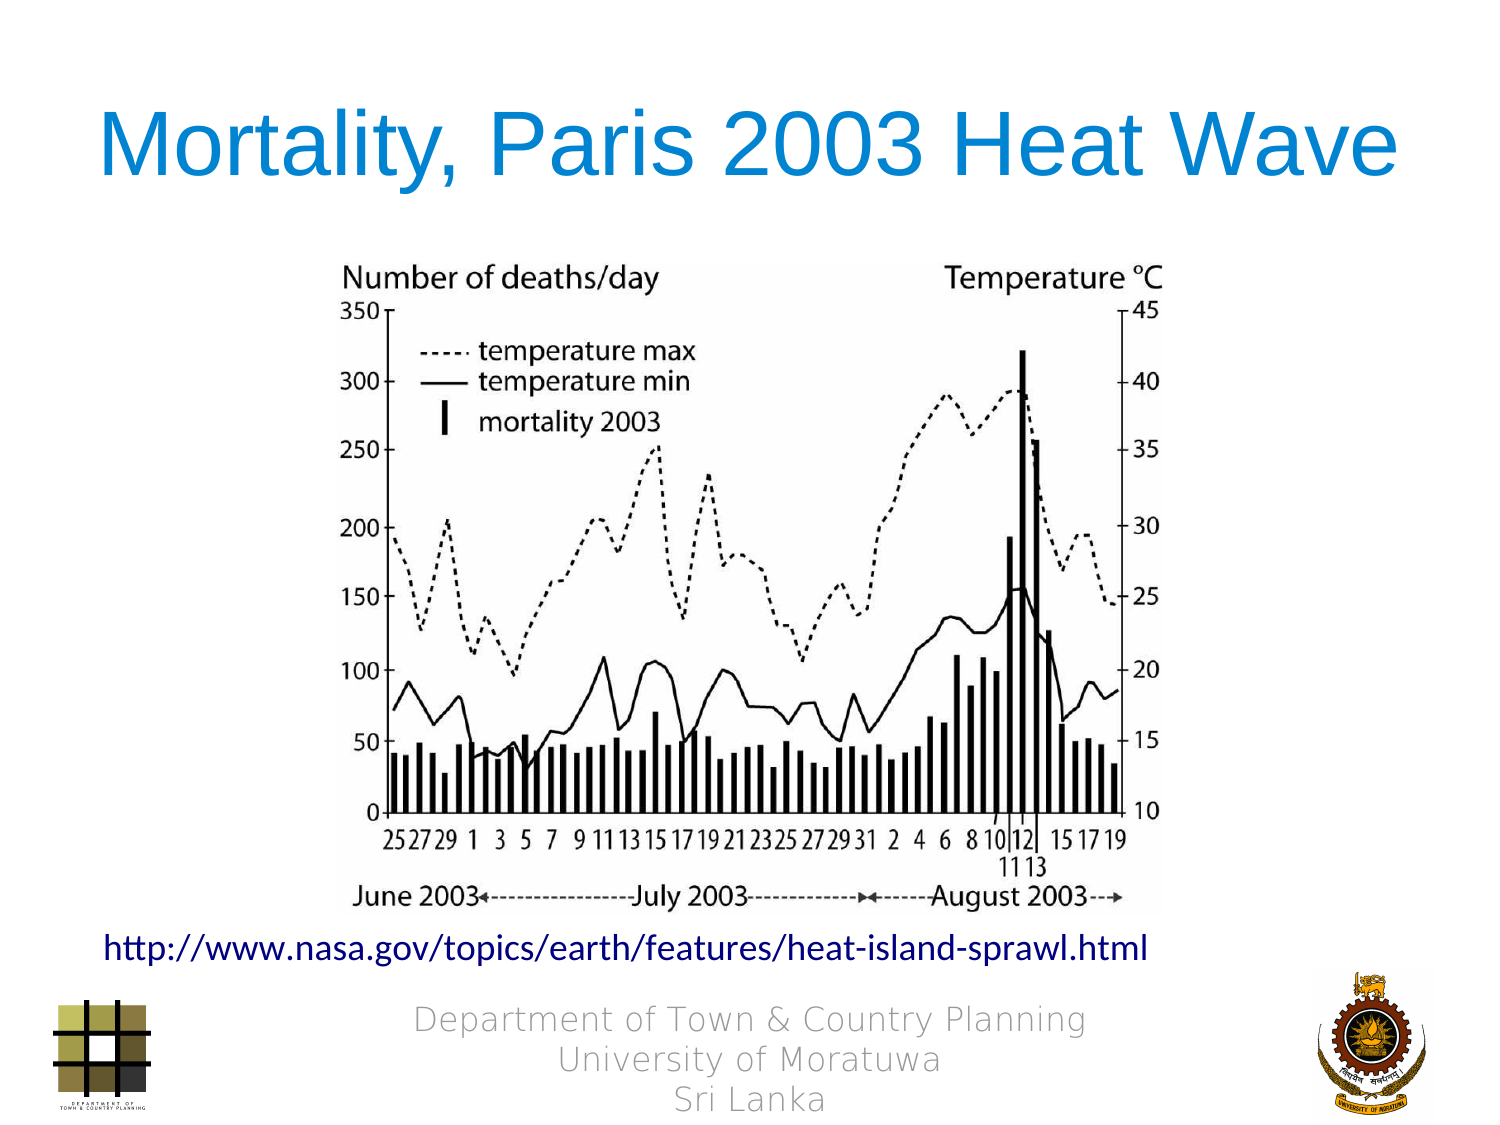

# Mortality, Paris 2003 Heat Wave
http://www.nasa.gov/topics/earth/features/heat-island-sprawl.html